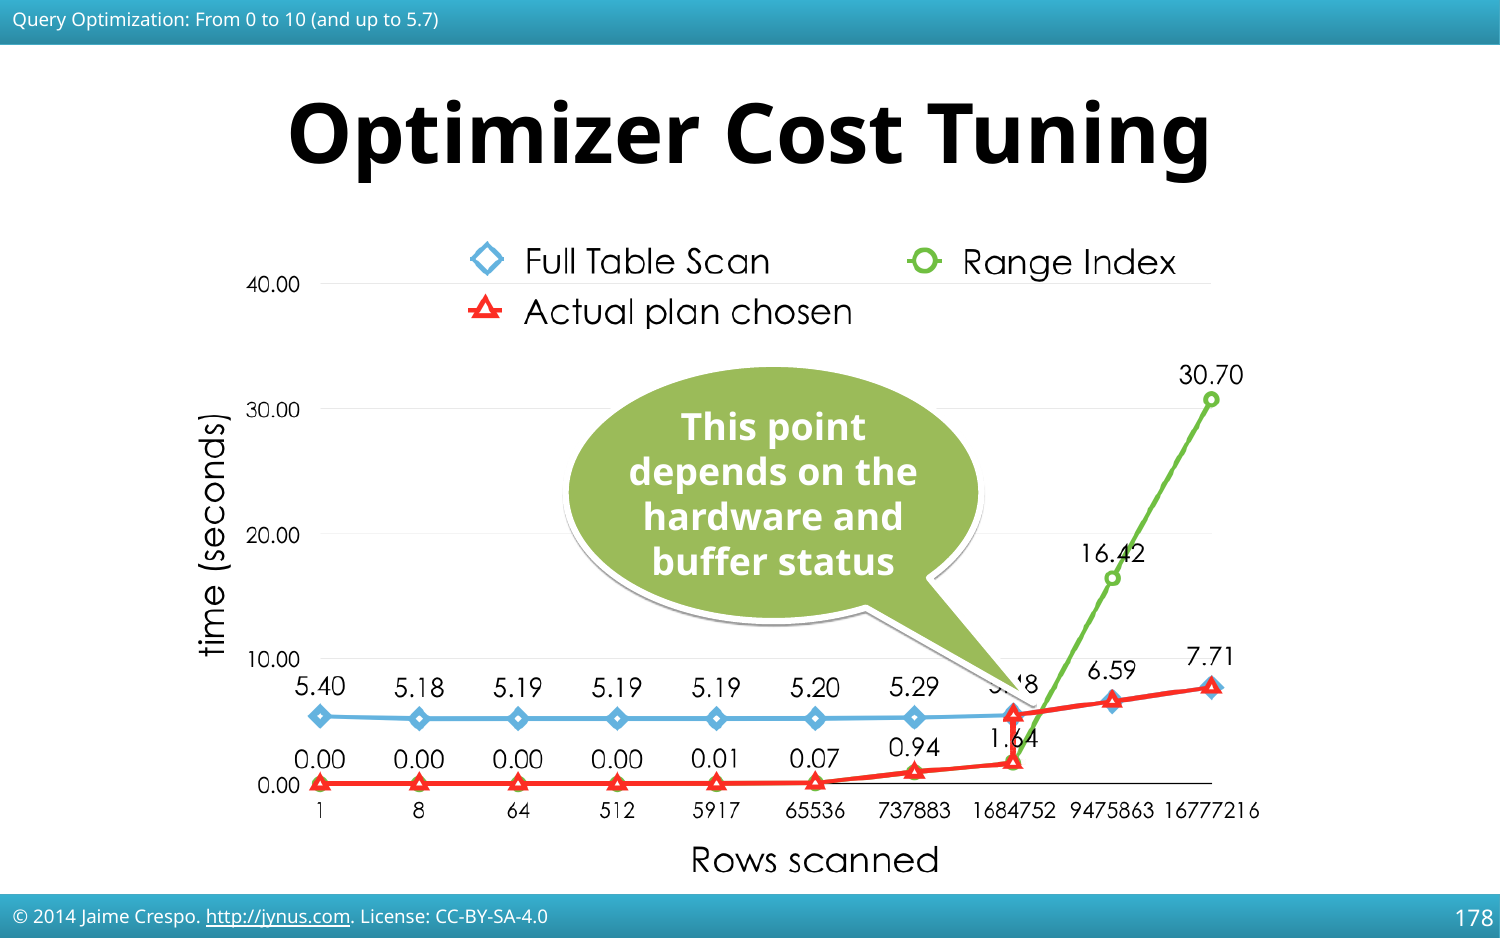

# Optimizer Cost Tuning
This point depends on the hardware and buffer status